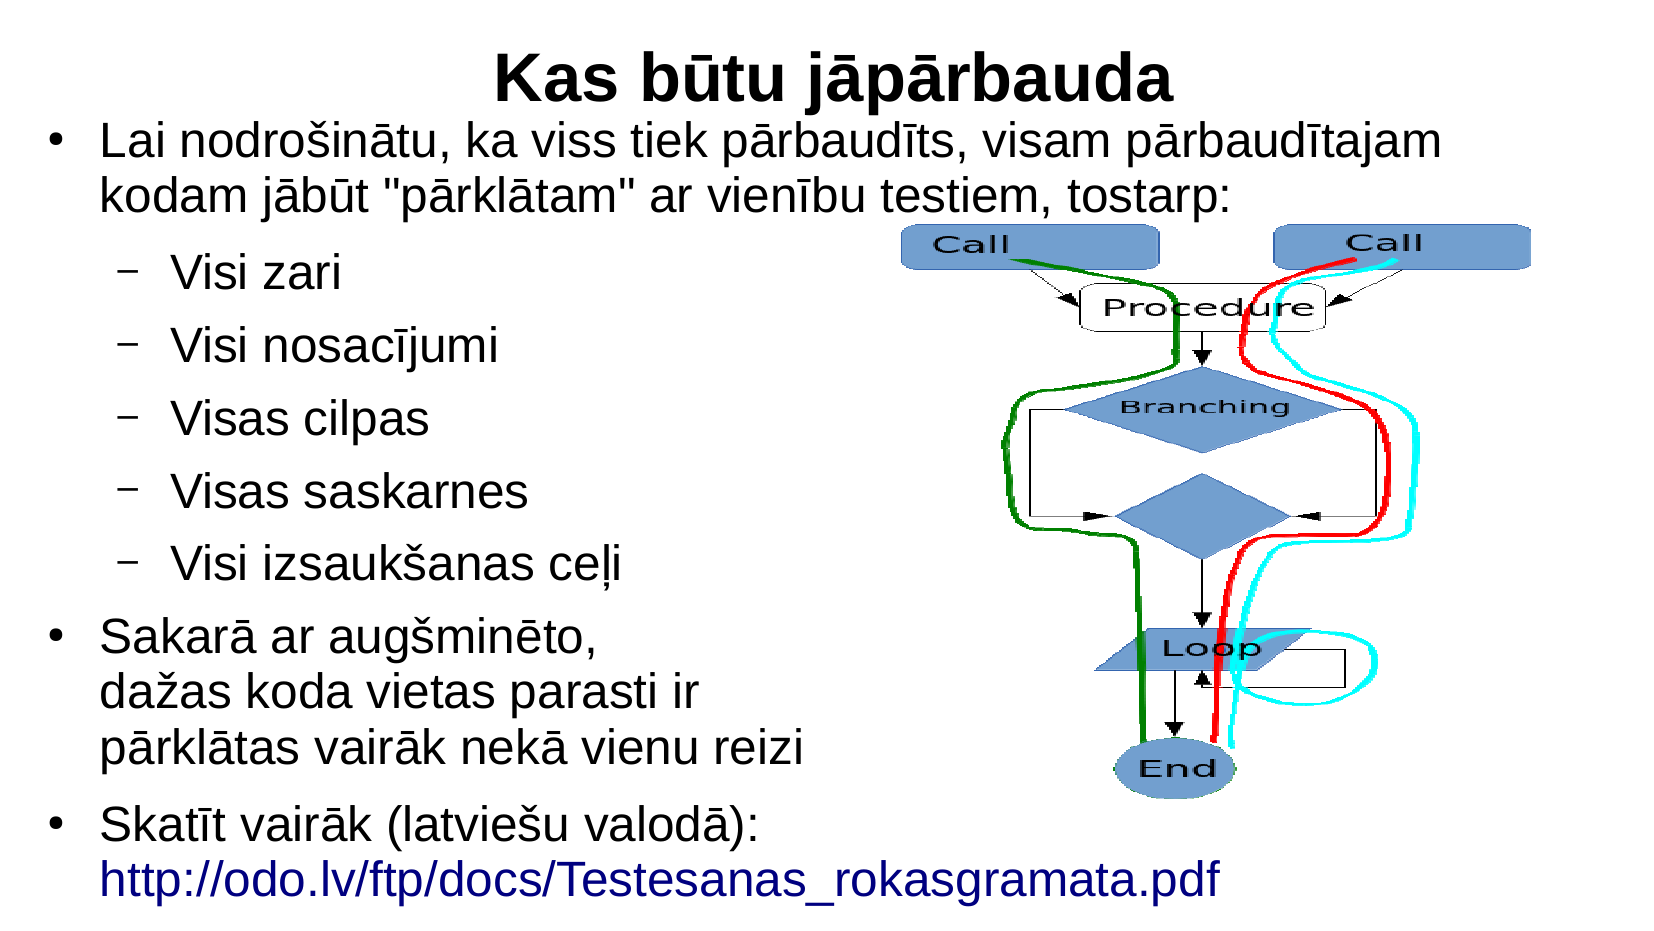

# Kas būtu jāpārbauda
Lai nodrošinātu, ka viss tiek pārbaudīts, visam pārbaudītajam kodam jābūt "pārklātam" ar vienību testiem, tostarp:
Visi zari
Visi nosacījumi
Visas cilpas
Visas saskarnes
Visi izsaukšanas ceļi
Sakarā ar augšminēto,
dažas koda vietas parasti ir
pārklātas vairāk nekā vienu reizi
Skatīt vairāk (latviešu valodā):
http://odo.lv/ftp/docs/Testesanas_rokasgramata.pdf